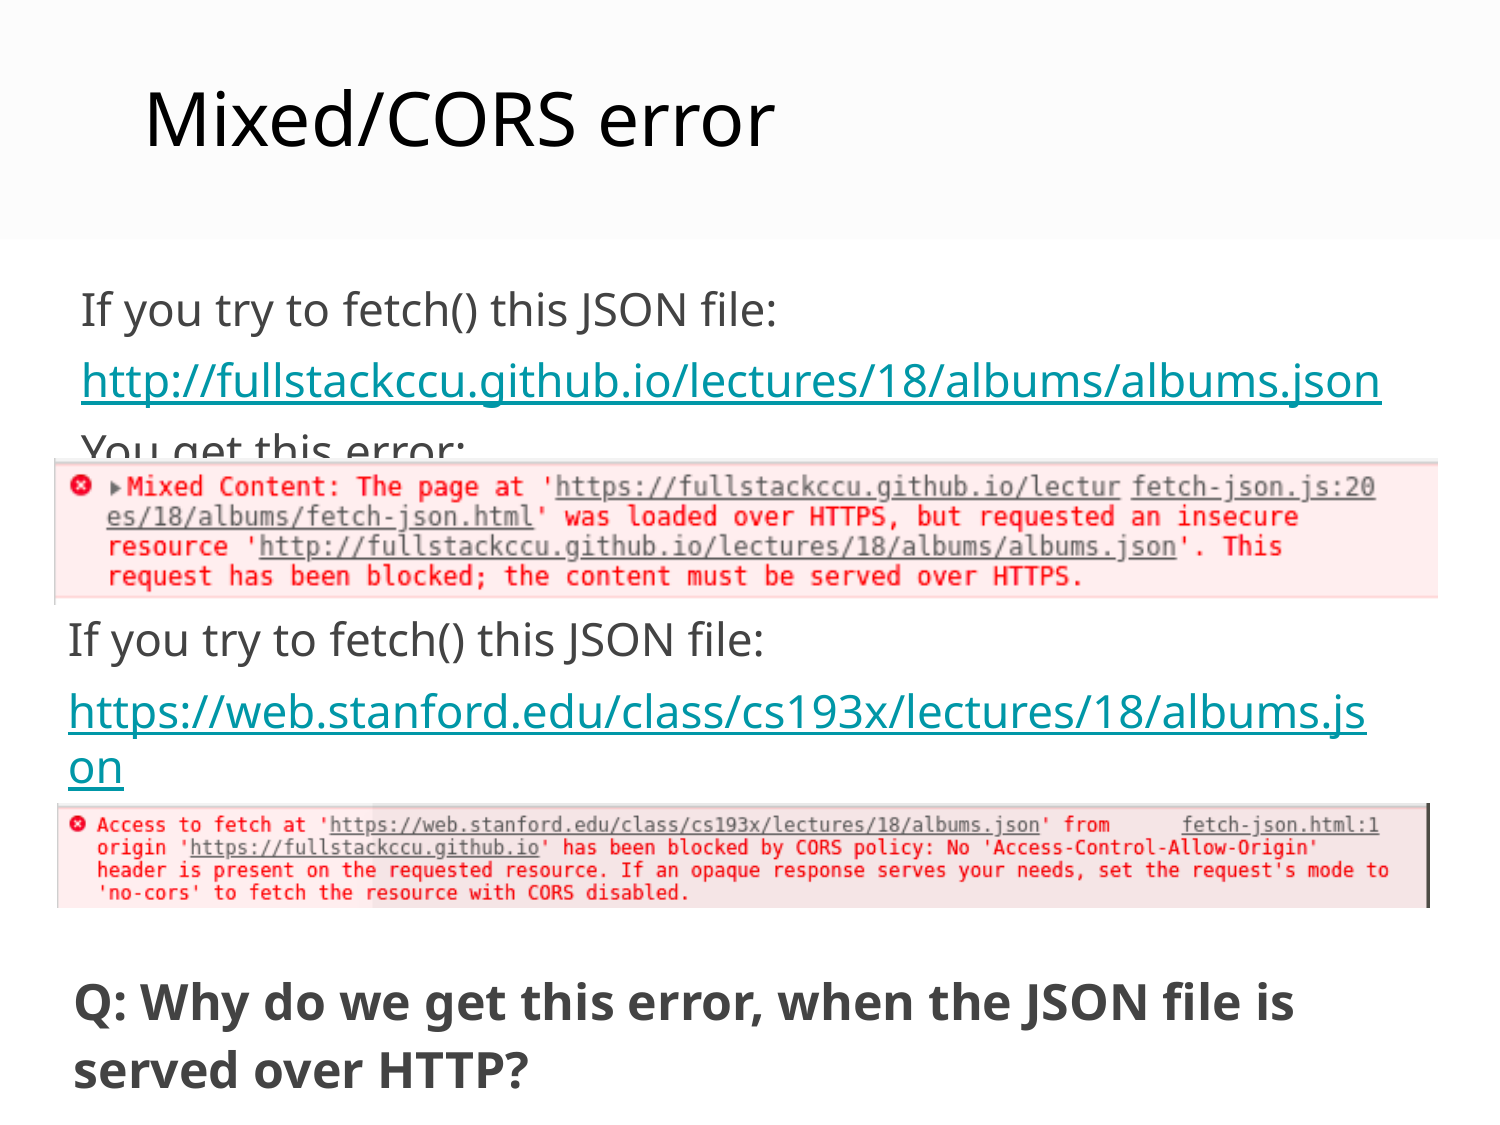

# Mixed/CORS error
If you try to fetch() this JSON file:
http://fullstackccu.github.io/lectures/18/albums/albums.json
You get this error:
If you try to fetch() this JSON file:
https://web.stanford.edu/class/cs193x/lectures/18/albums.json
You get this error:
Q: Why do we get this error, when the JSON file is served over HTTP?